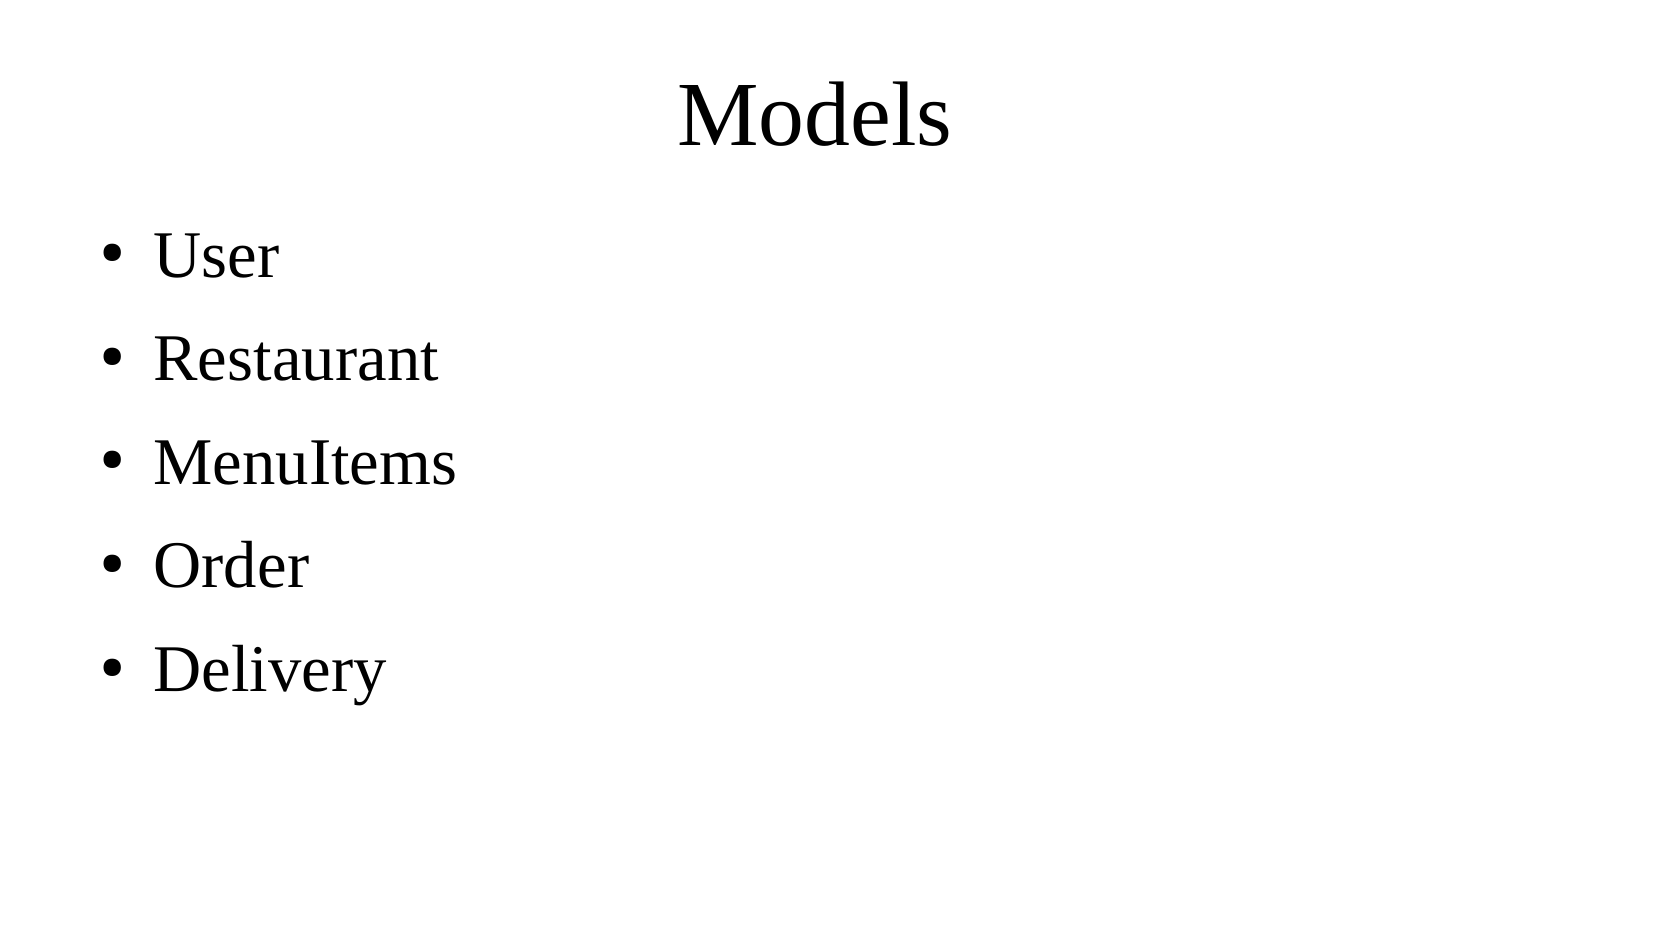

# Models
User
Restaurant
MenuItems
Order
Delivery